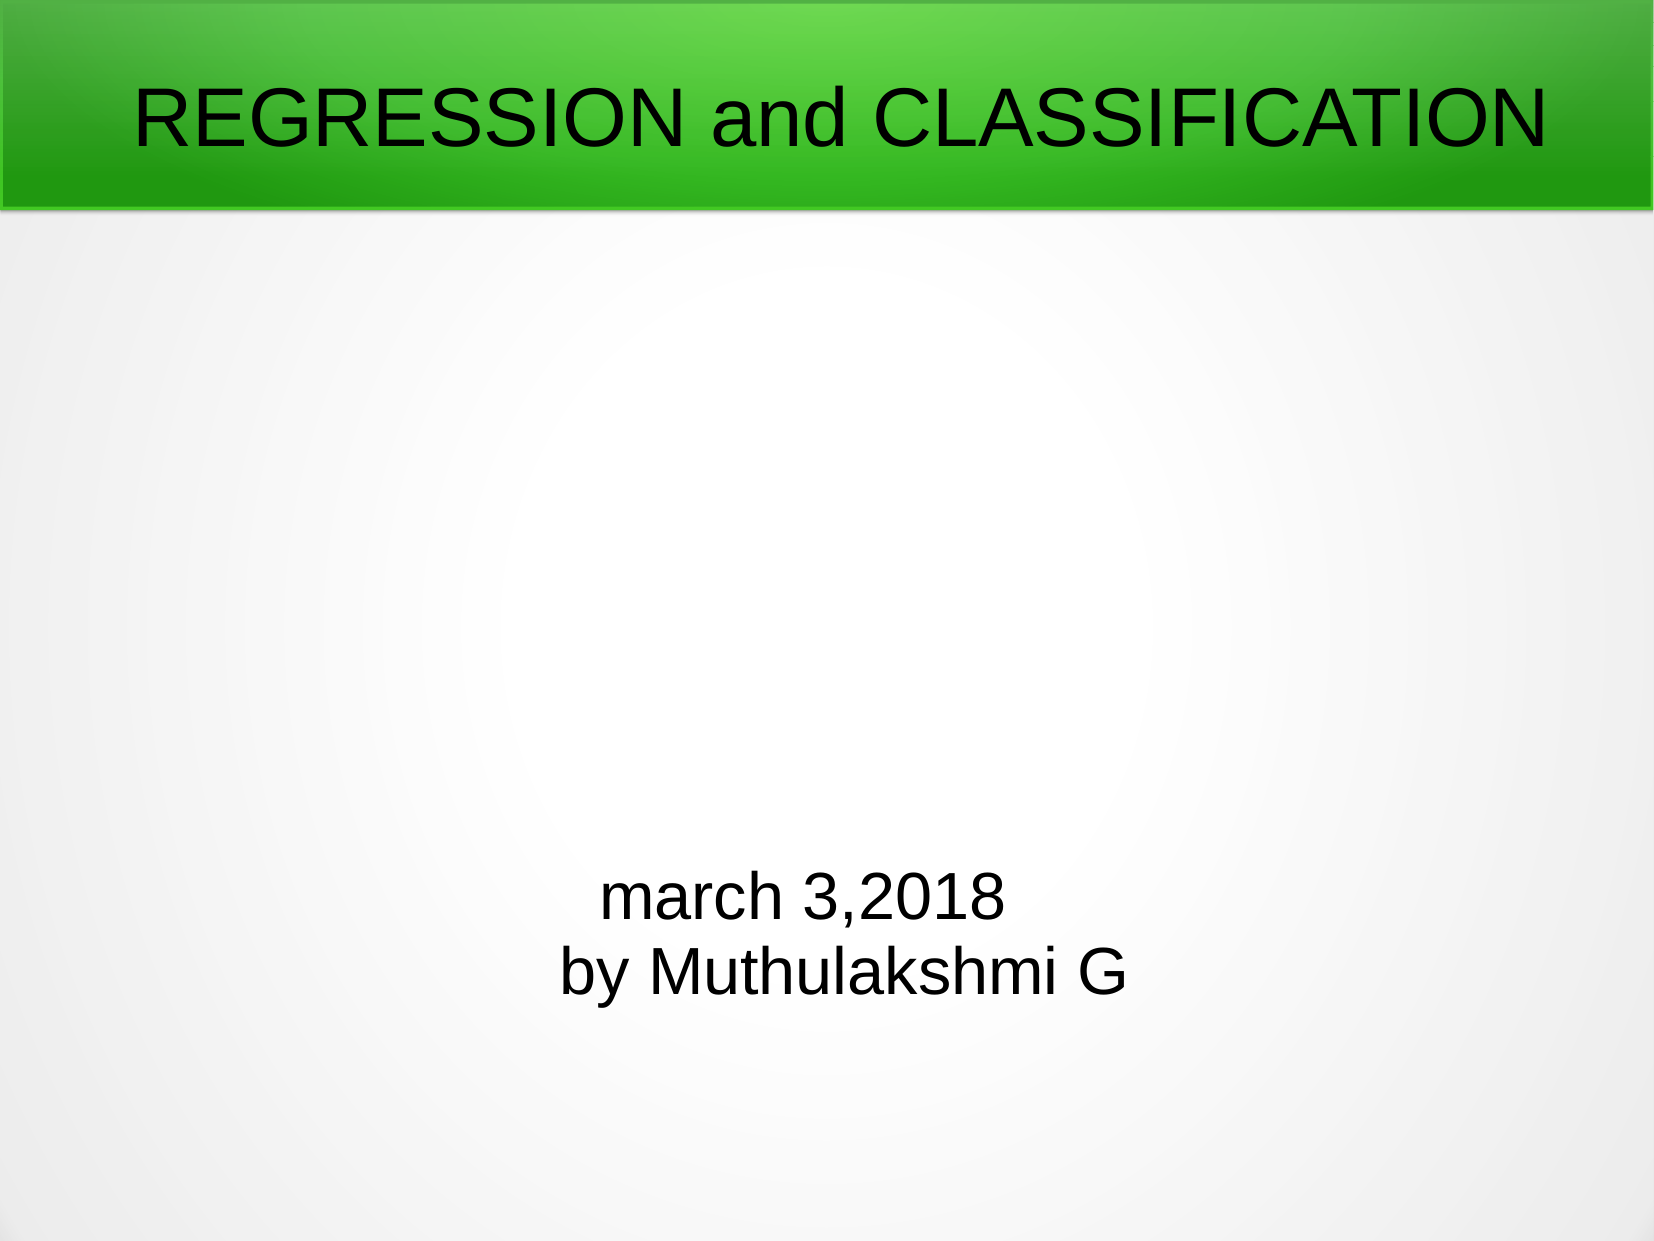

REGRESSION and CLASSIFICATION
# march 3,2018
by Muthulakshmi G